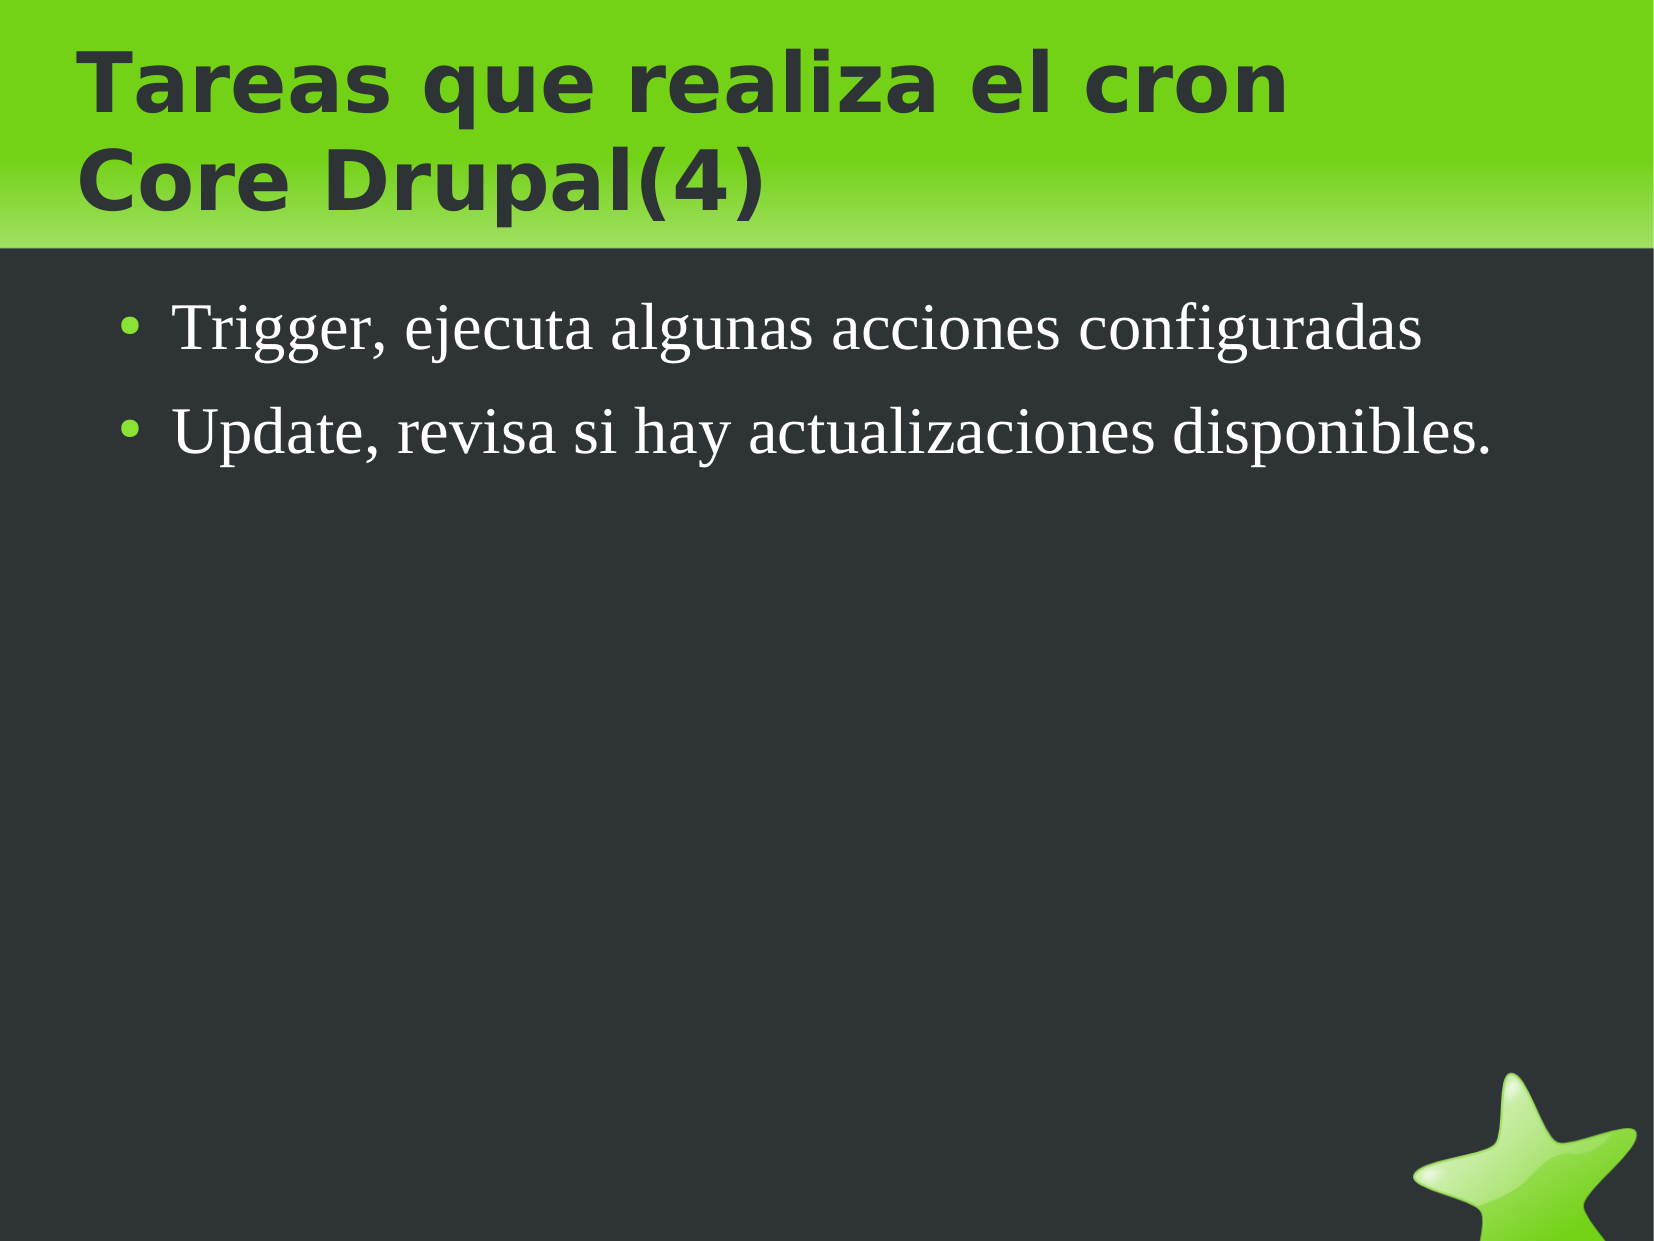

# Tareas que realiza el cron Core Drupal(4)
Trigger, ejecuta algunas acciones configuradas
Update, revisa si hay actualizaciones disponibles.